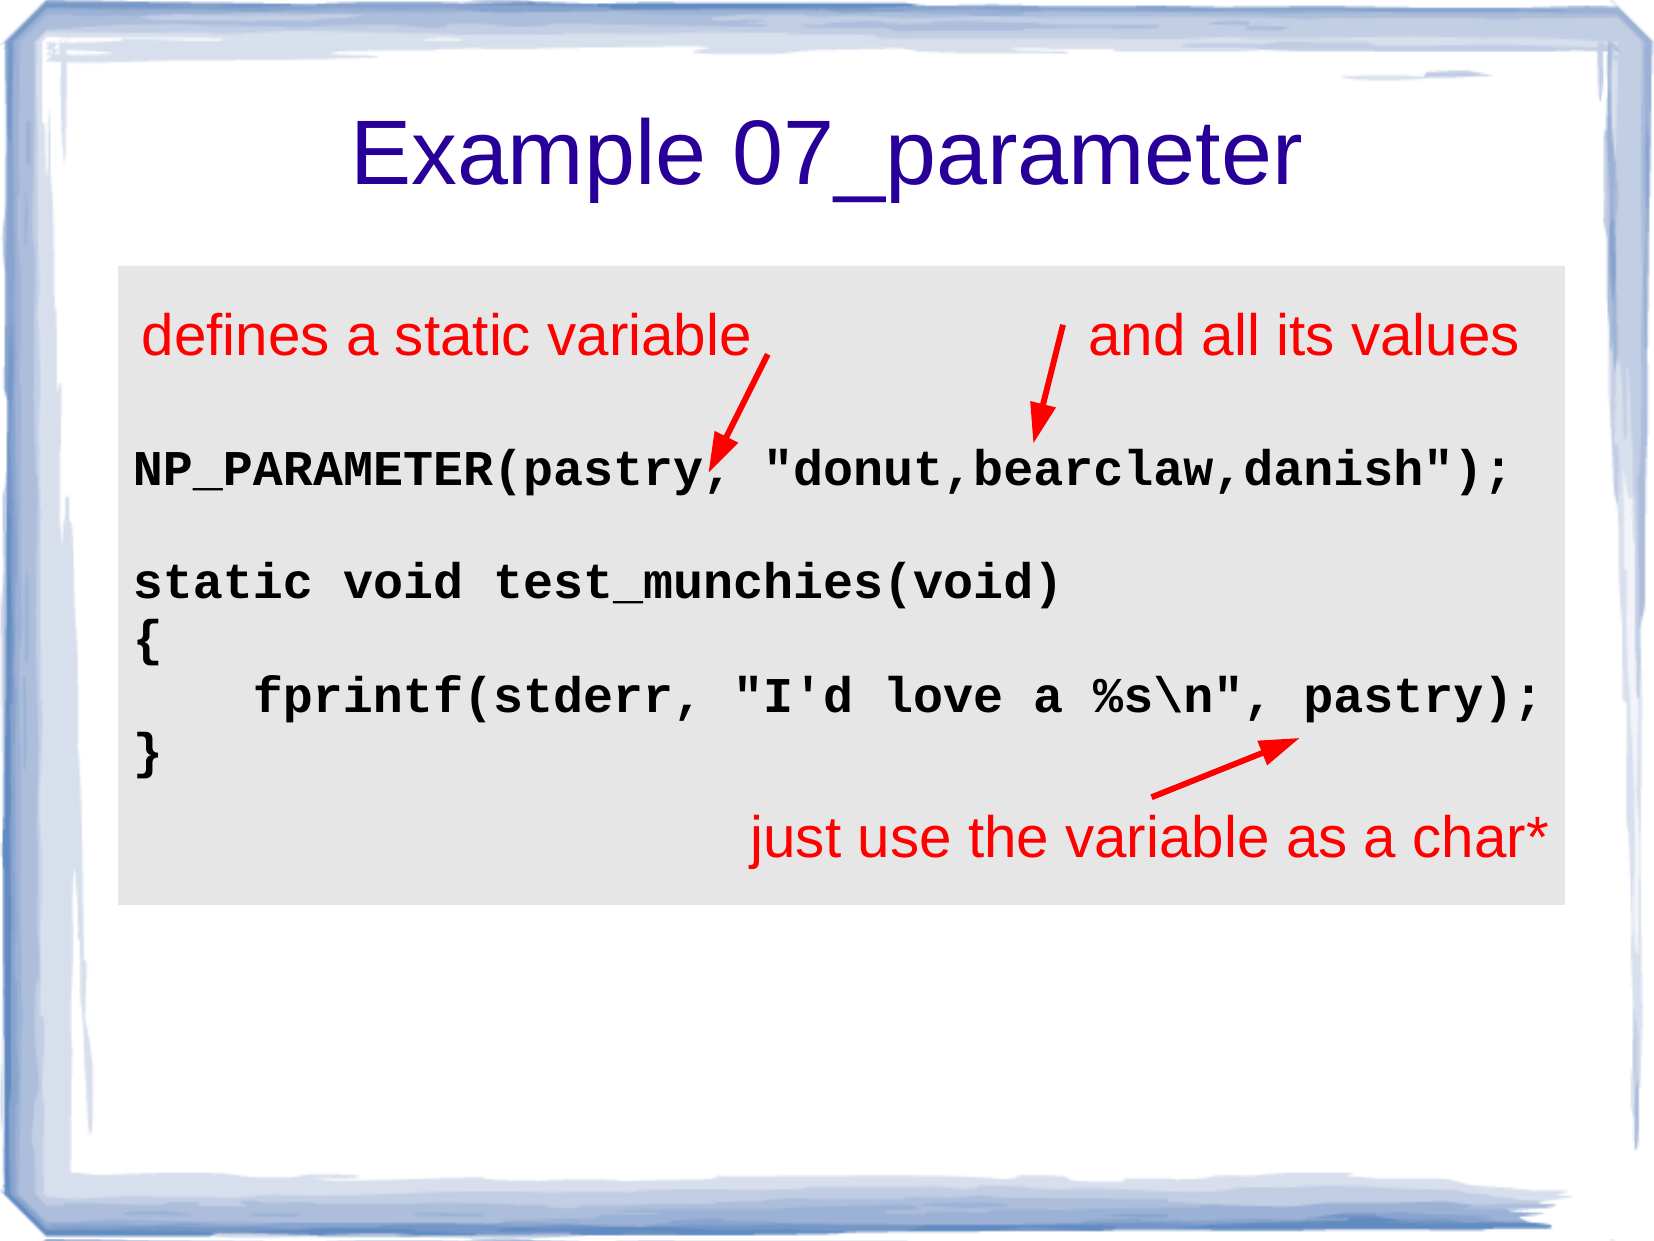

# Example 07_parameter
NP_PARAMETER(pastry, "donut,bearclaw,danish");
static void test_munchies(void)
{
 fprintf(stderr, "I'd love a %s\n", pastry);
}
defines a static variable
and all its values
just use the variable as a char*